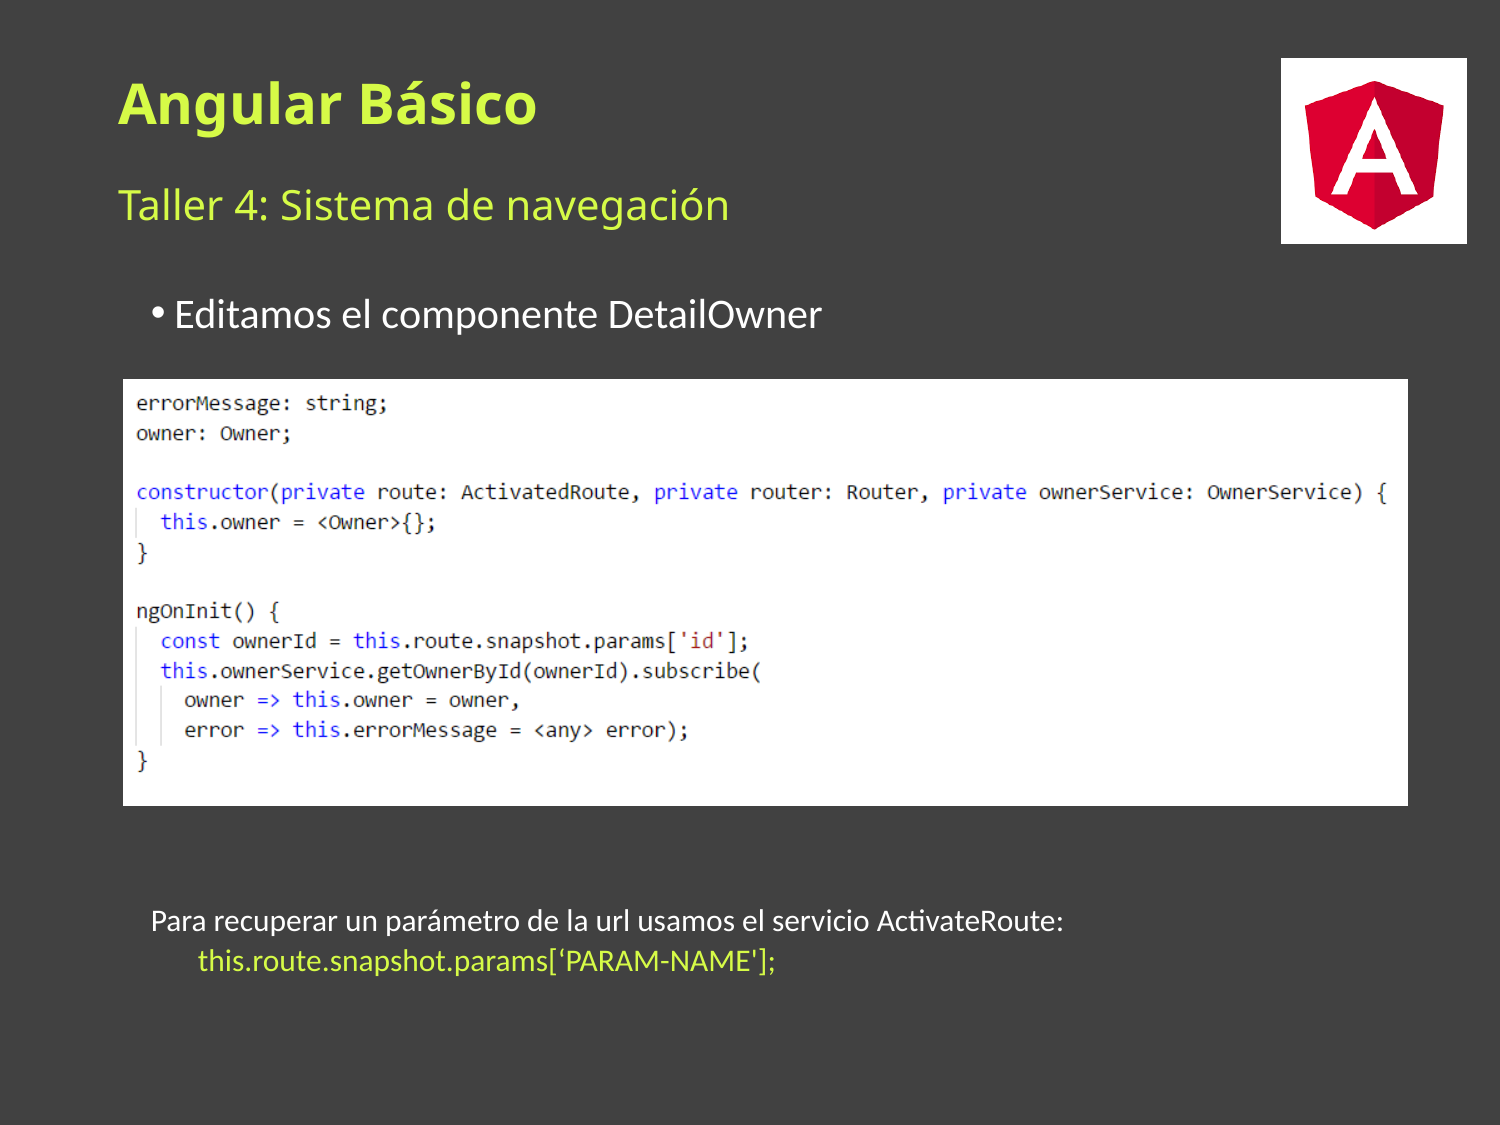

# Angular Básico
Taller 4: Sistema de navegación
Editamos el componente DetailOwner
Para recuperar un parámetro de la url usamos el servicio ActivateRoute:
this.route.snapshot.params[‘PARAM-NAME'];